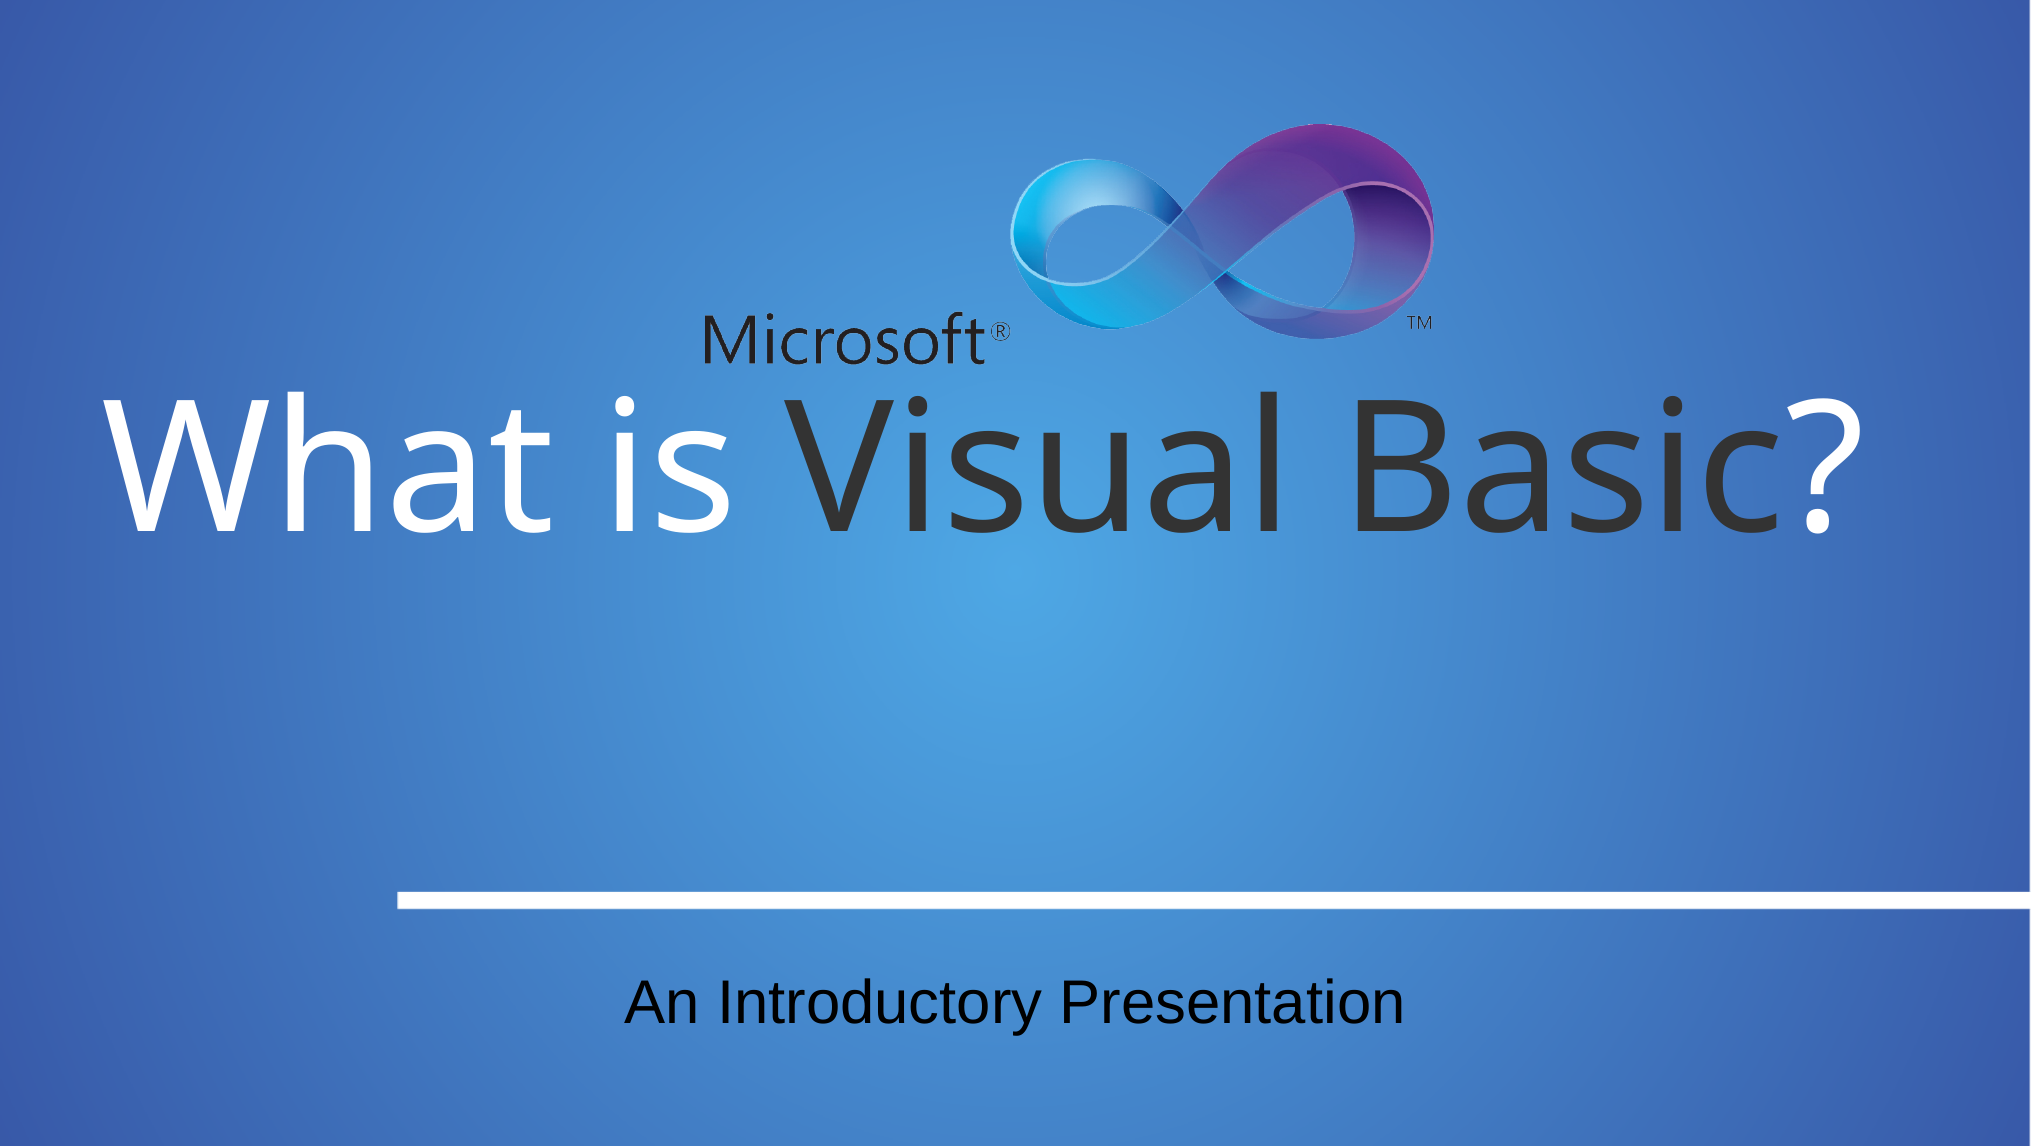

# What is Visual Basic?
An Introductory Presentation